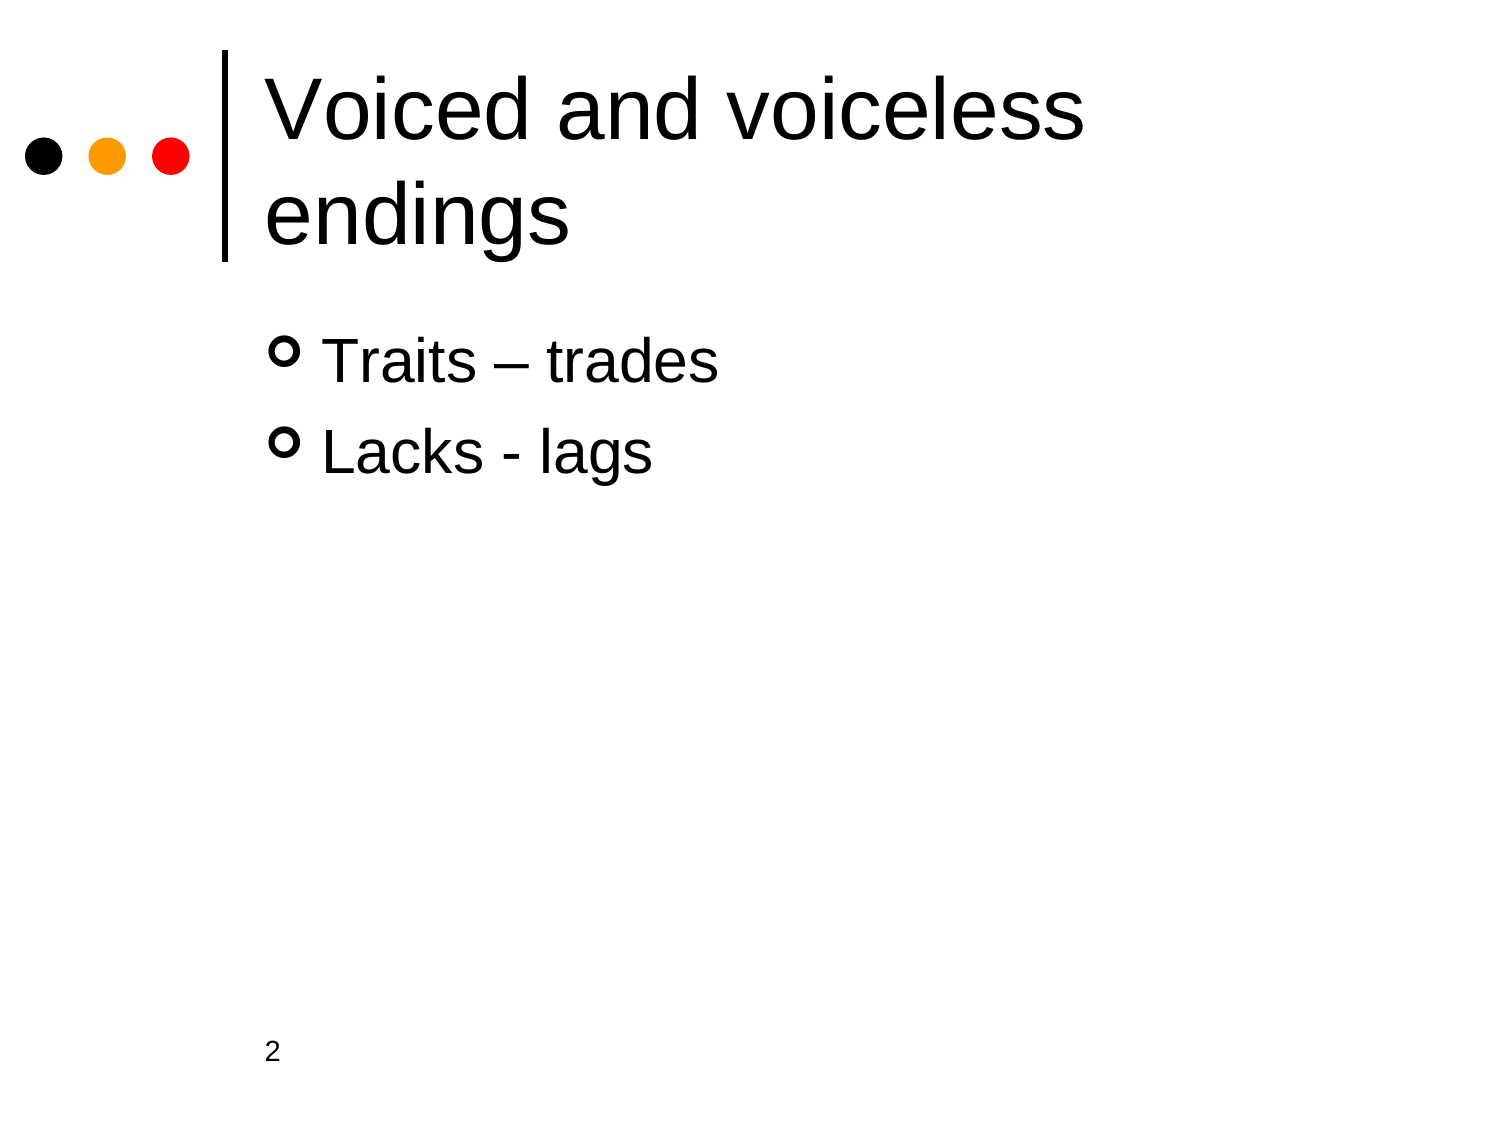

# Voiced and voiceless endings
Traits – trades
Lacks - lags